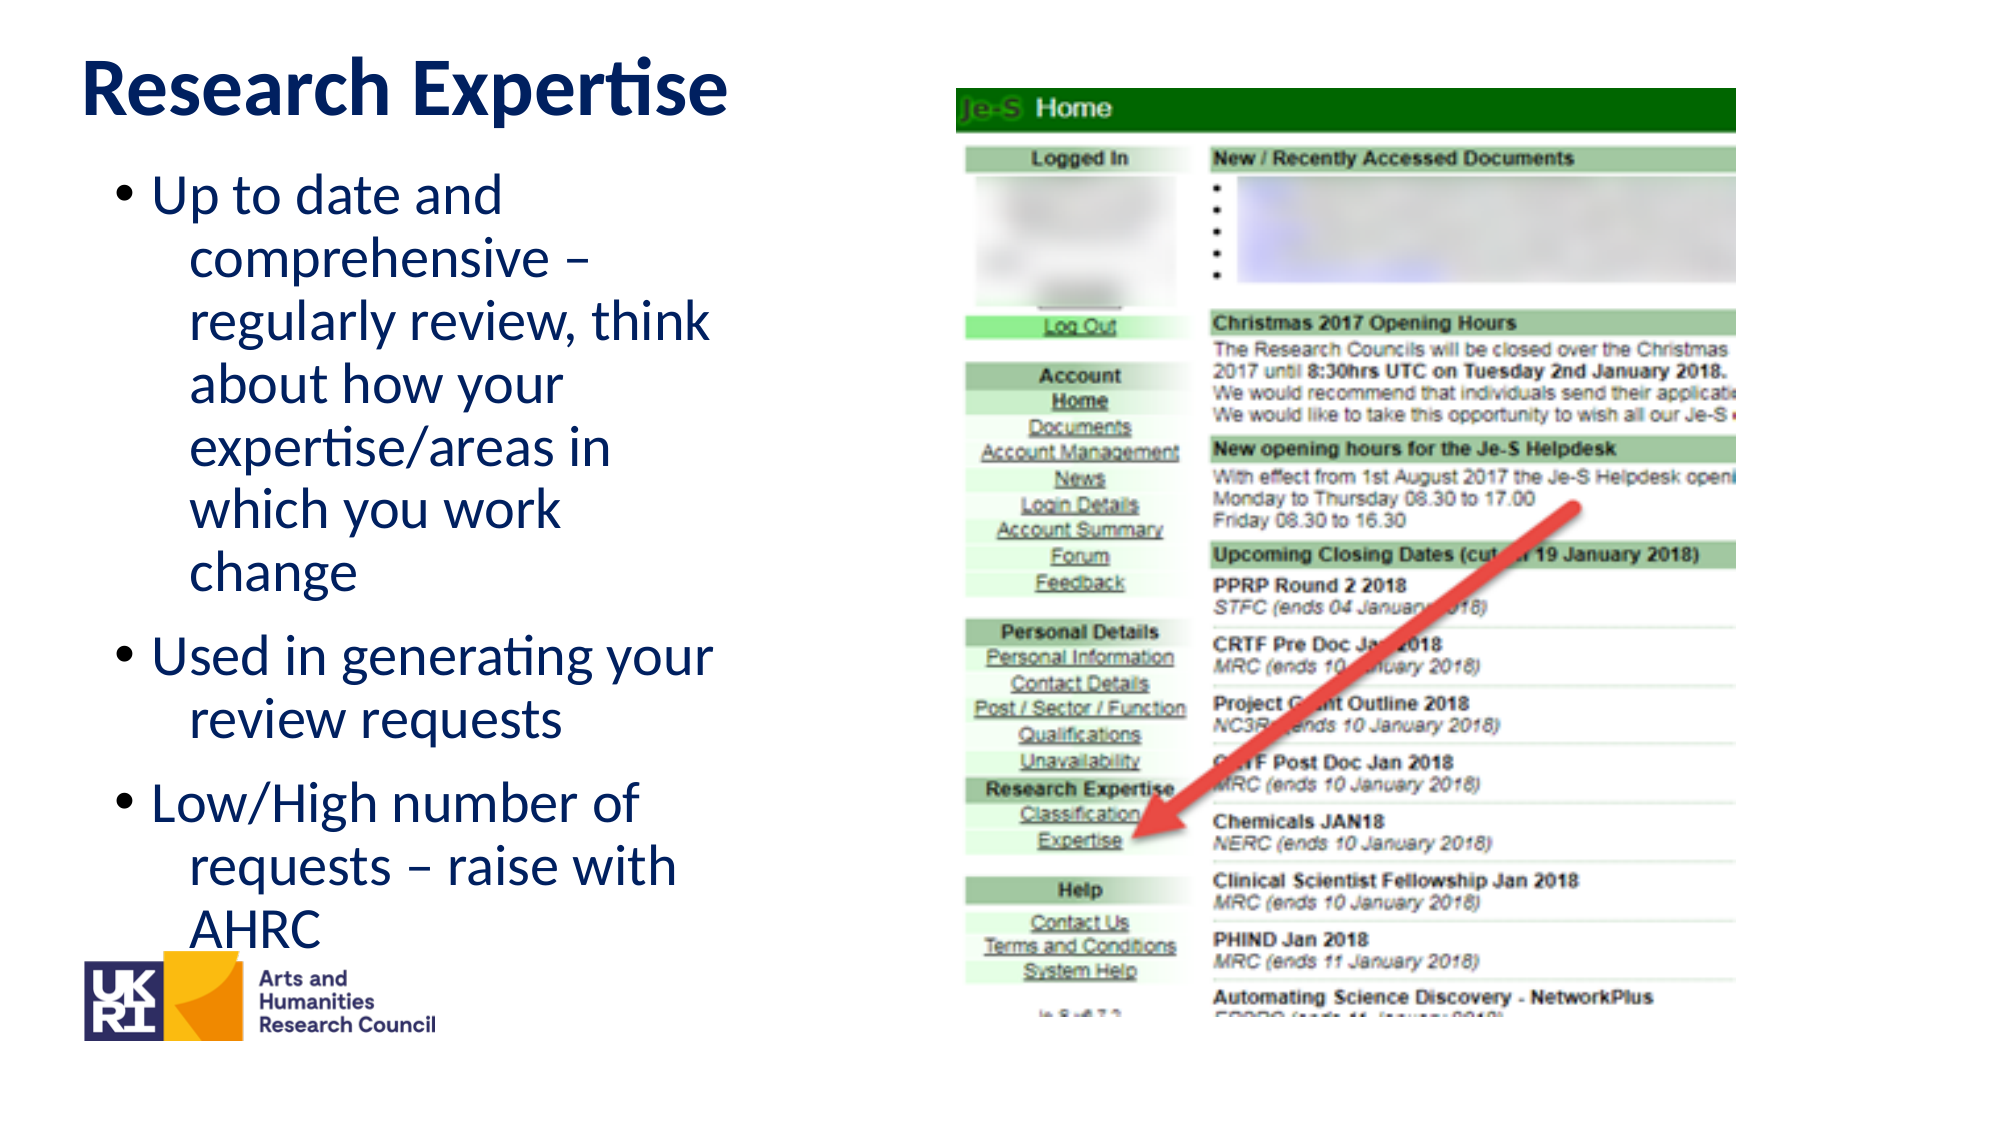

Research Expertise
Up to date and comprehensive – regularly review, think about how your expertise/areas in which you work change
Used in generating your review requests
Low/High number of requests – raise with AHRC